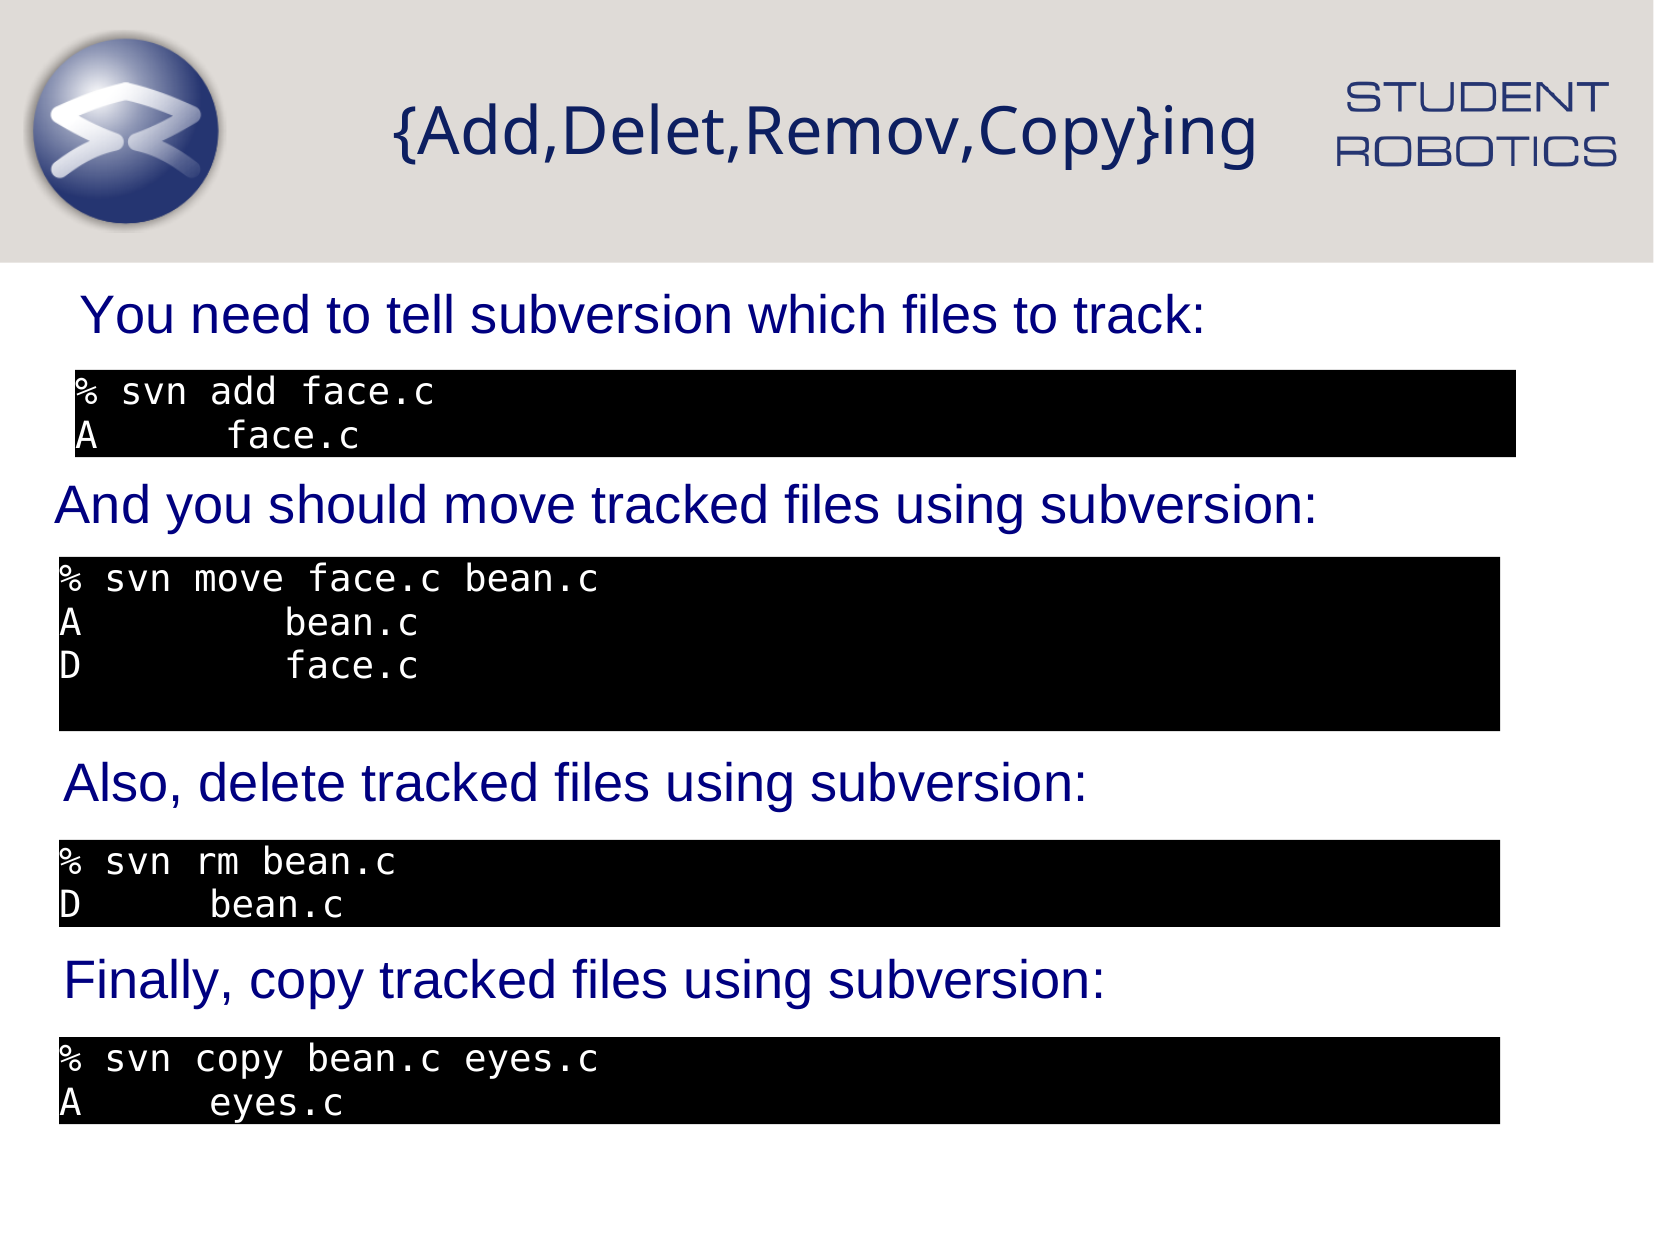

# {Add,Delet,Remov,Copy}ing
You need to tell subversion which files to track:
% svn add face.c
A		face.c
And you should move tracked files using subversion:
% svn move face.c bean.c
A bean.c
D face.c
Also, delete tracked files using subversion:
% svn rm bean.c
D		bean.c
Finally, copy tracked files using subversion:
% svn copy bean.c eyes.c
A		eyes.c